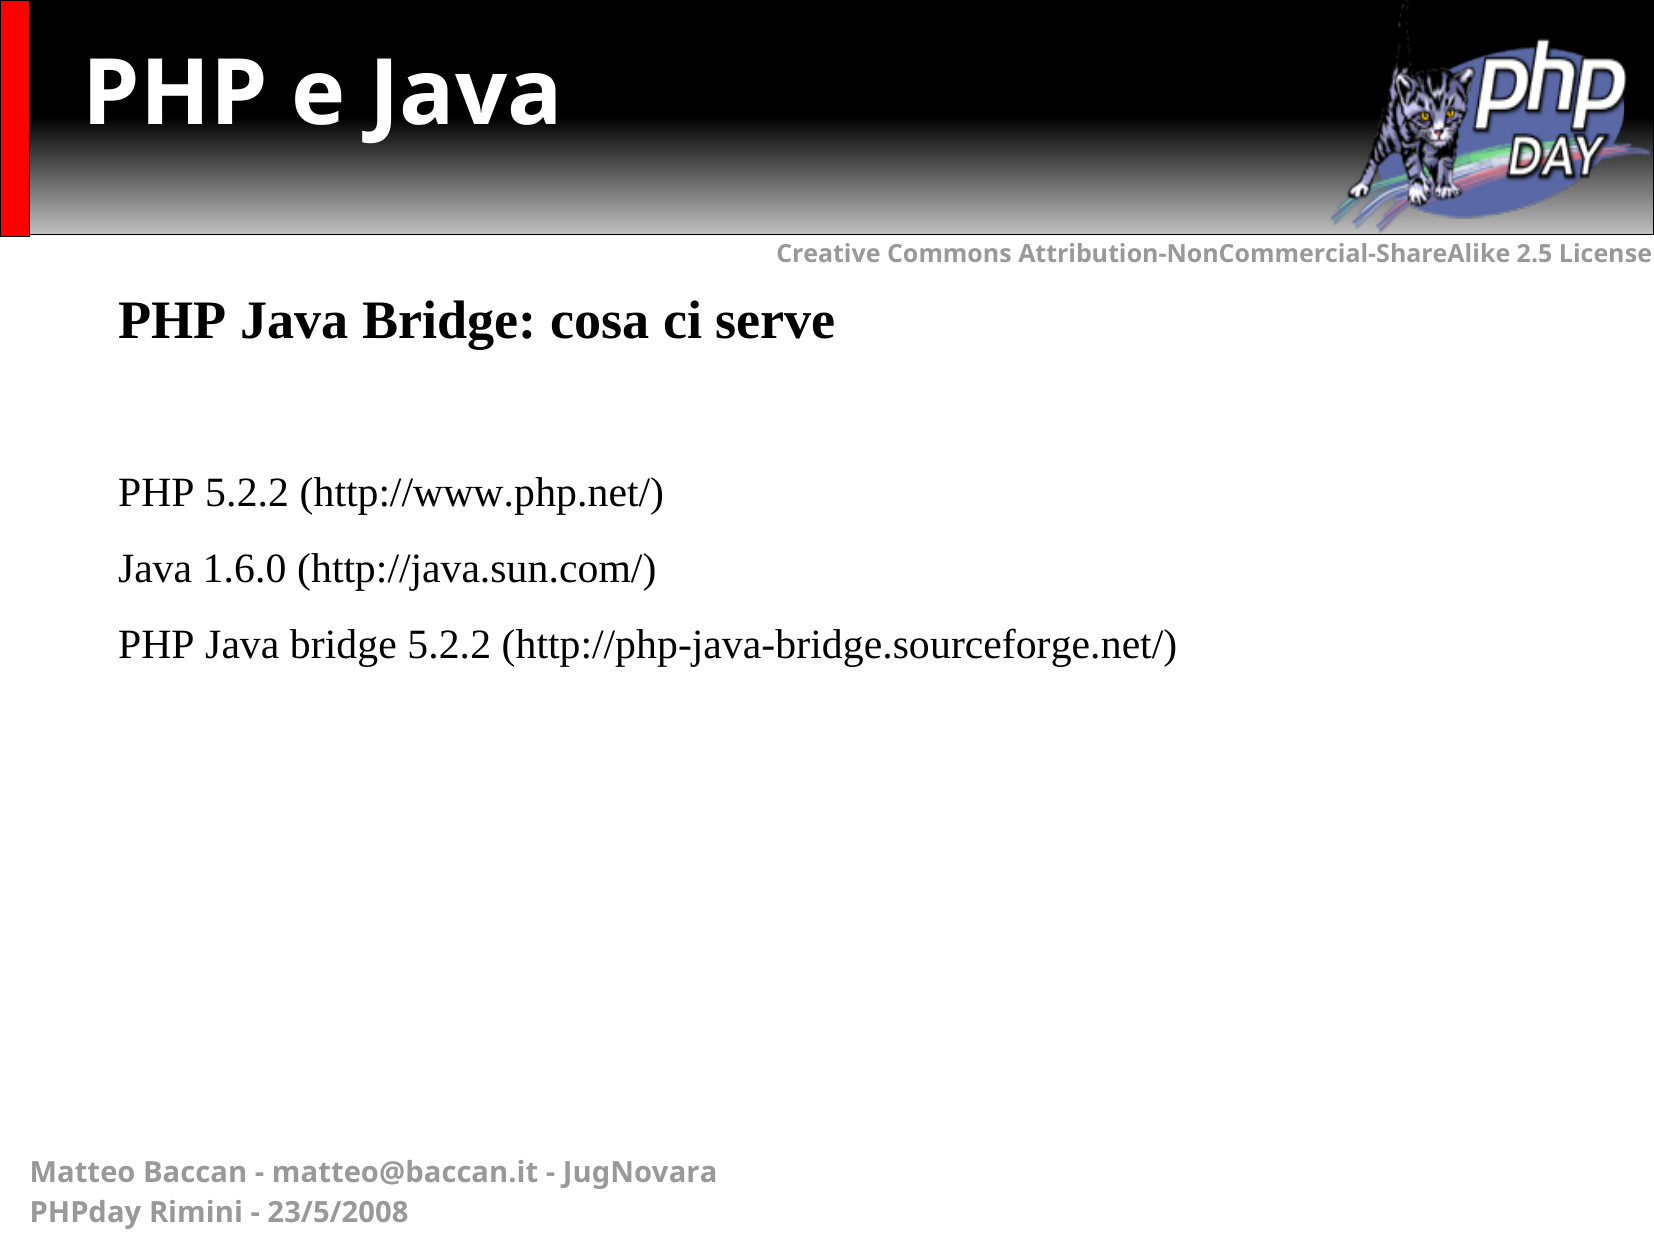

# PHP e Java
PHP Java Bridge: cosa ci serve
PHP 5.2.2 (http://www.php.net/)
Java 1.6.0 (http://java.sun.com/)
PHP Java bridge 5.2.2 (http://php-java-bridge.sourceforge.net/)